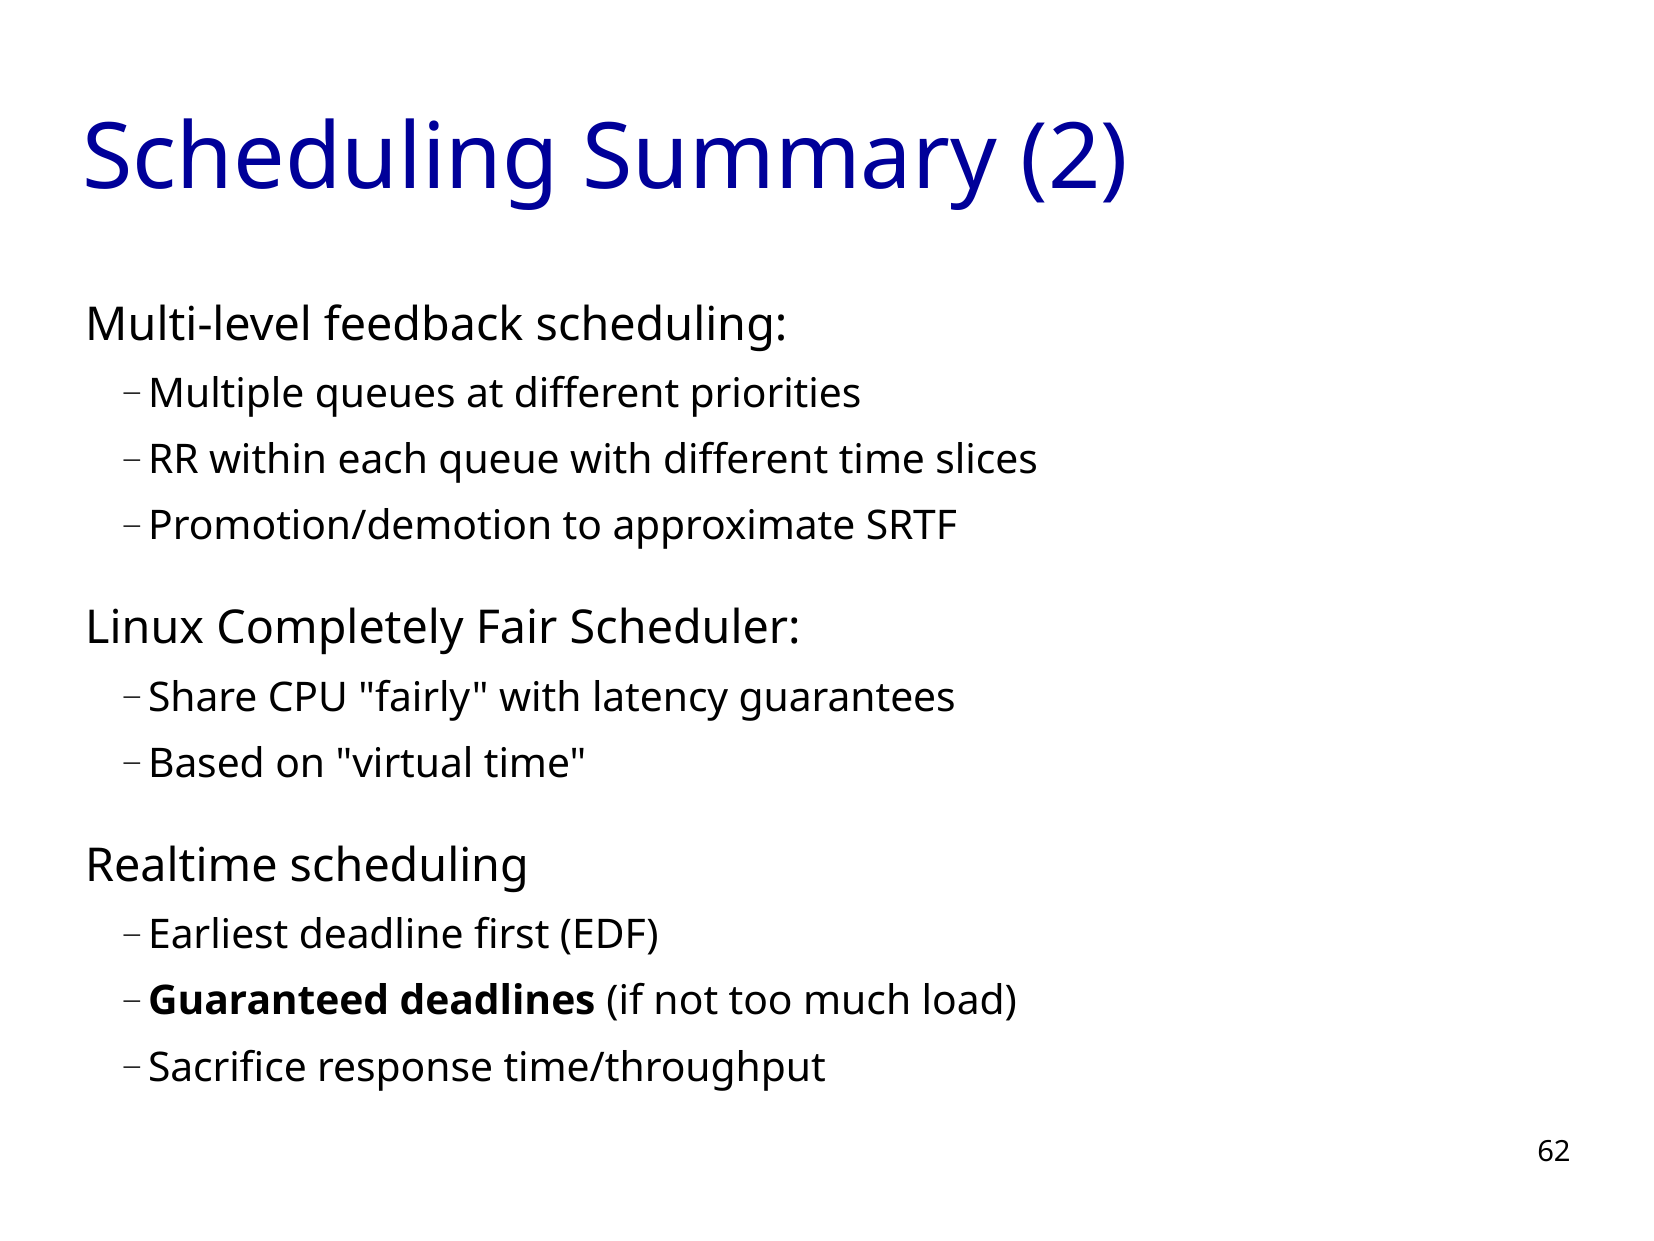

# Scheduling Summary (2)
Multi-level feedback scheduling:
Multiple queues at different priorities
RR within each queue with different time slices
Promotion/demotion to approximate SRTF
Linux Completely Fair Scheduler:
Share CPU "fairly" with latency guarantees
Based on "virtual time"
Realtime scheduling
Earliest deadline first (EDF)
Guaranteed deadlines (if not too much load)
Sacrifice response time/throughput
62